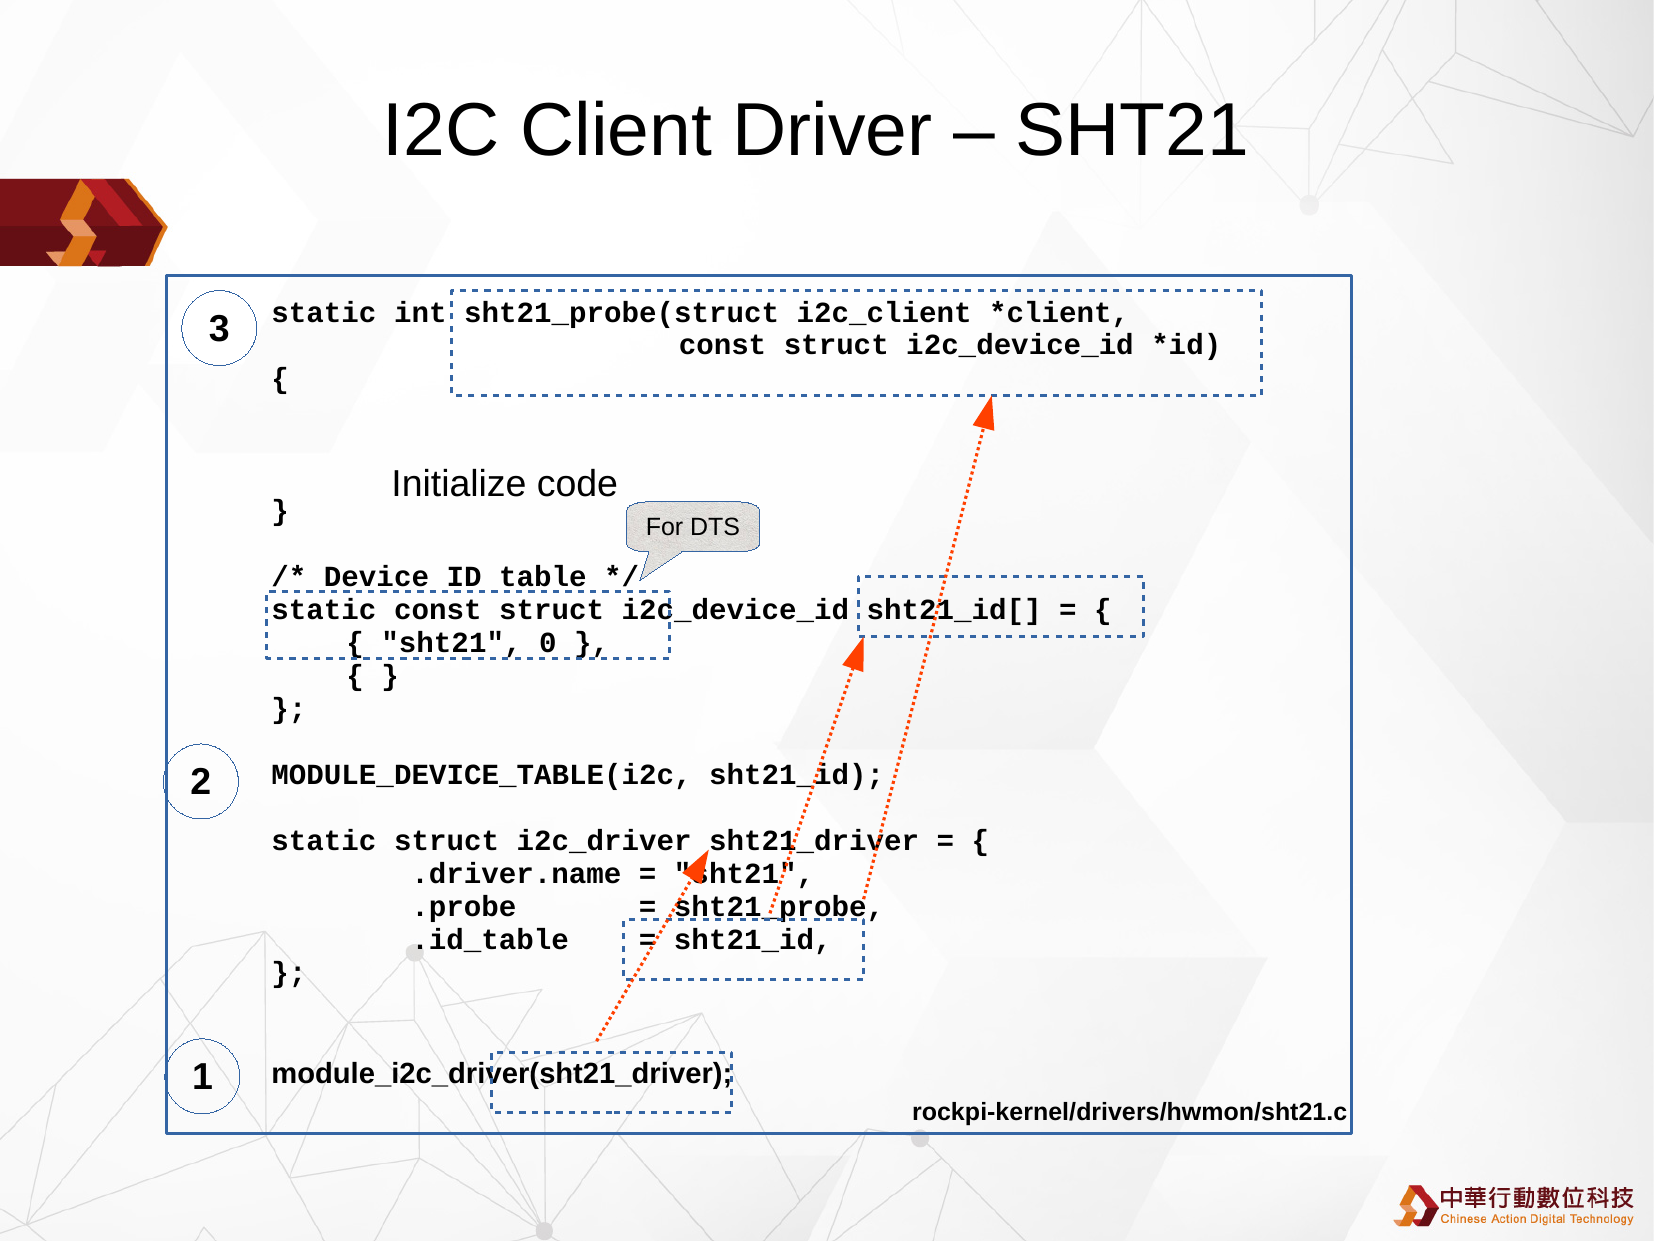

# I2C Client Driver – SHT21
3
static int sht21_probe(struct i2c_client *client,
	 const struct i2c_device_id *id)
{
}
/* Device ID table */
static const struct i2c_device_id sht21_id[] = {
	{ "sht21", 0 },
	{ }
};
MODULE_DEVICE_TABLE(i2c, sht21_id);
static struct i2c_driver sht21_driver = {
 .driver.name = "sht21",
 .probe = sht21_probe,
 .id_table = sht21_id,
};
module_i2c_driver(sht21_driver);
Initialize code
For DTS
2
1
rockpi-kernel/drivers/hwmon/sht21.c